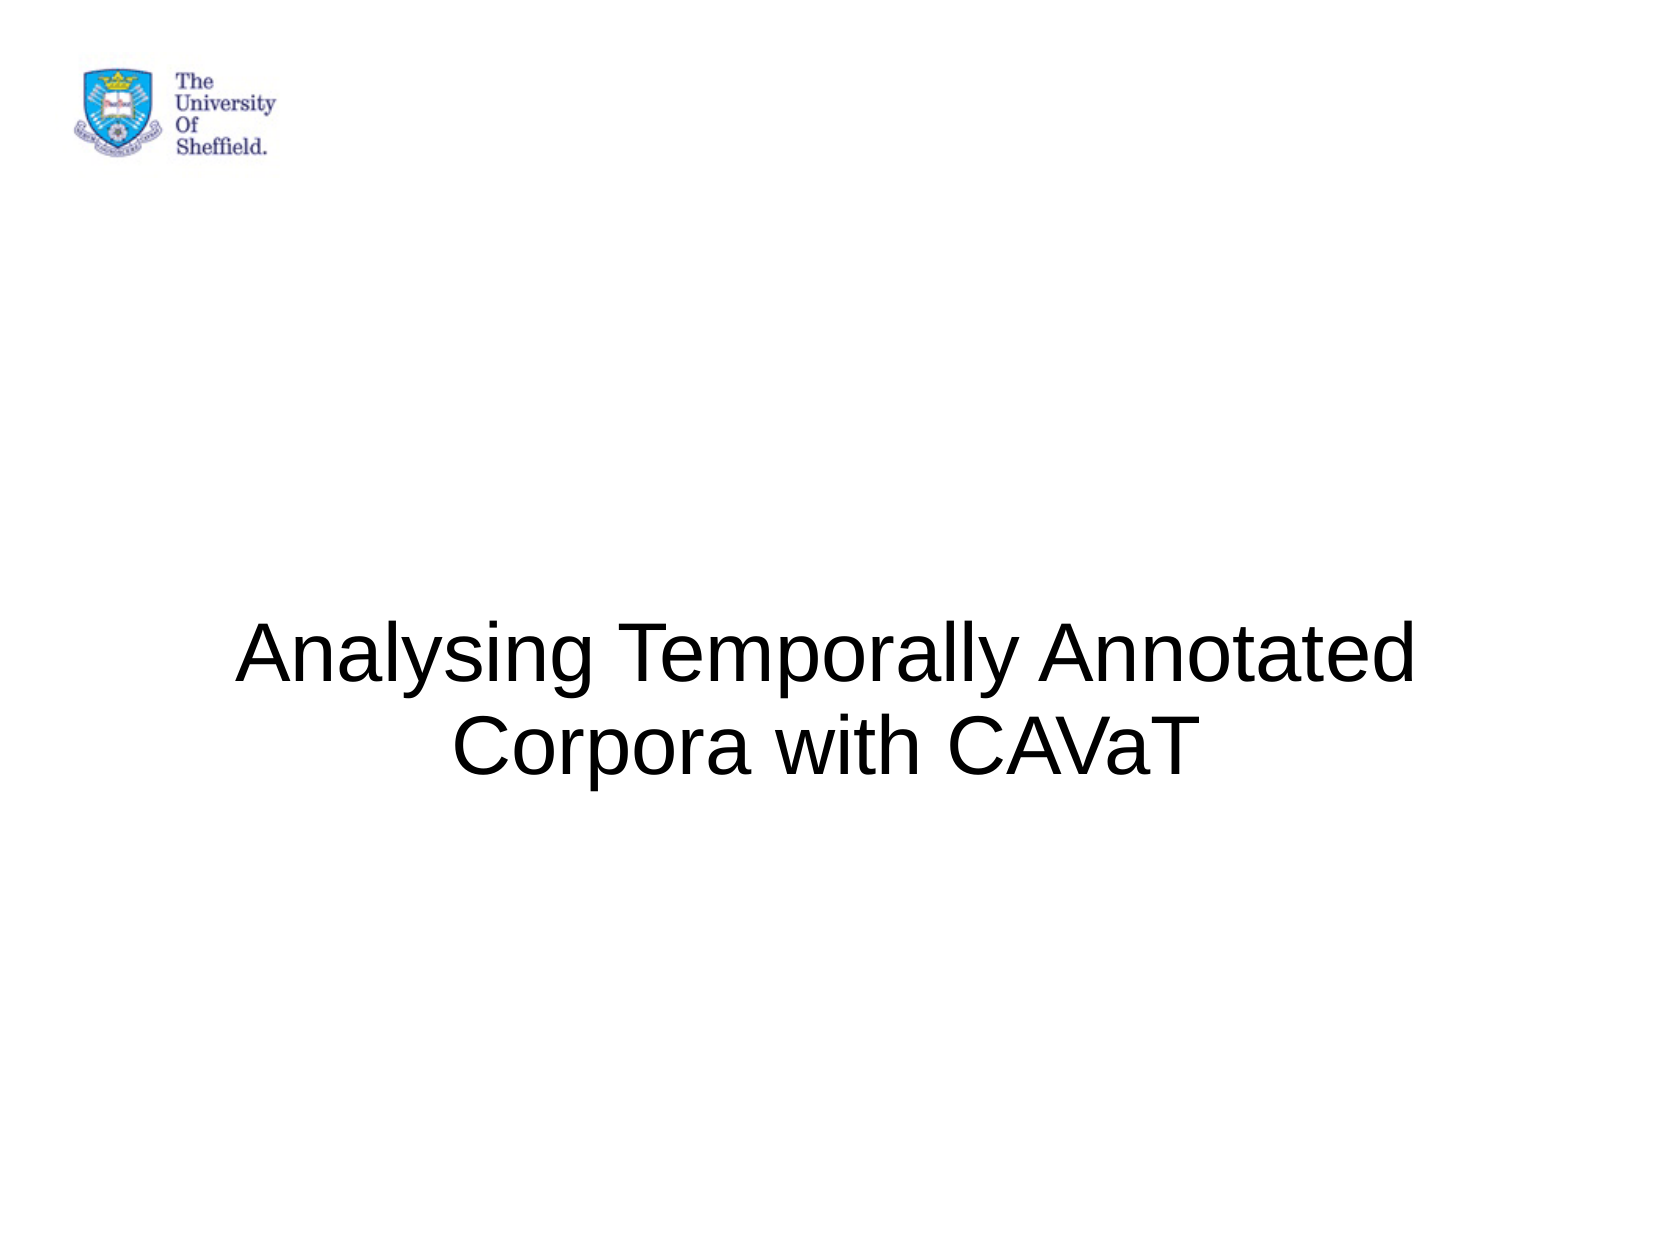

#
Analysing Temporally Annotated Corpora with CAVaT